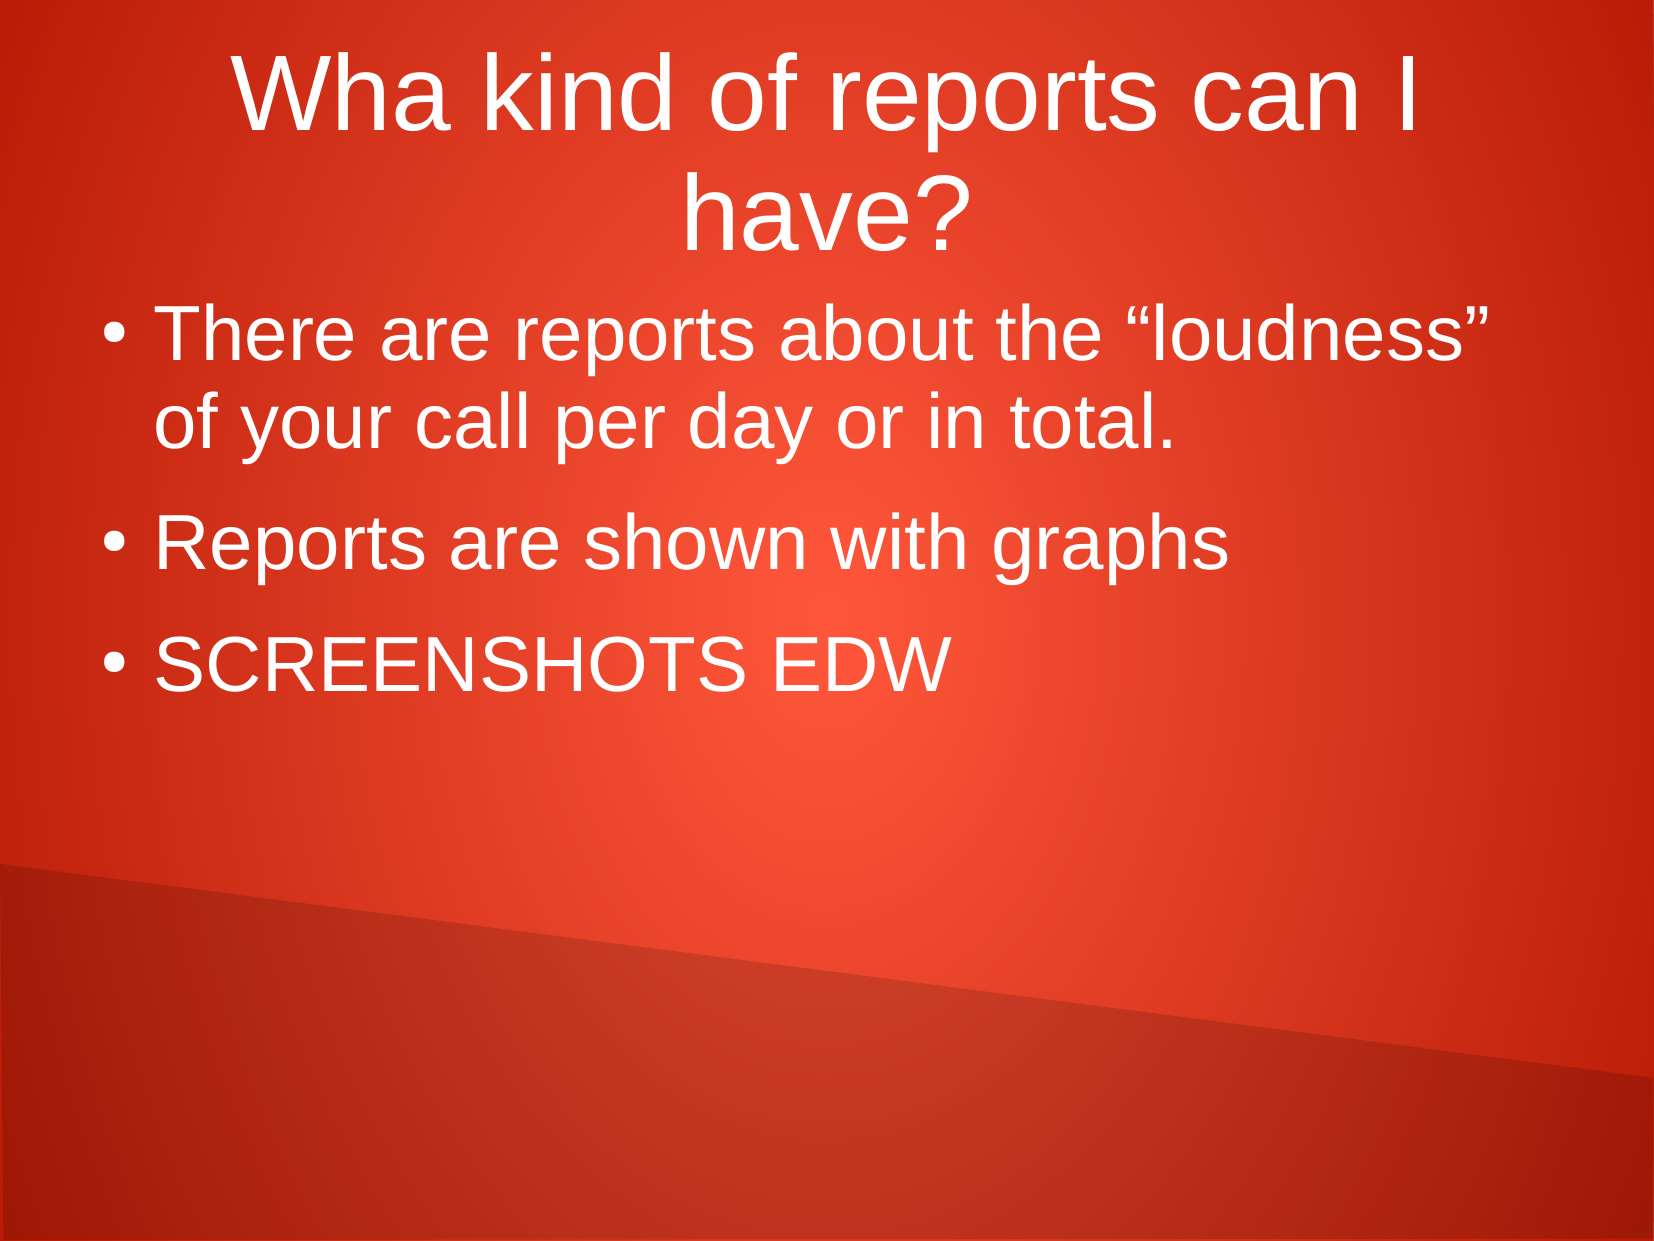

# Wha kind of reports can I have?
There are reports about the “loudness” of your call per day or in total.
Reports are shown with graphs
SCREENSHOTS EDW